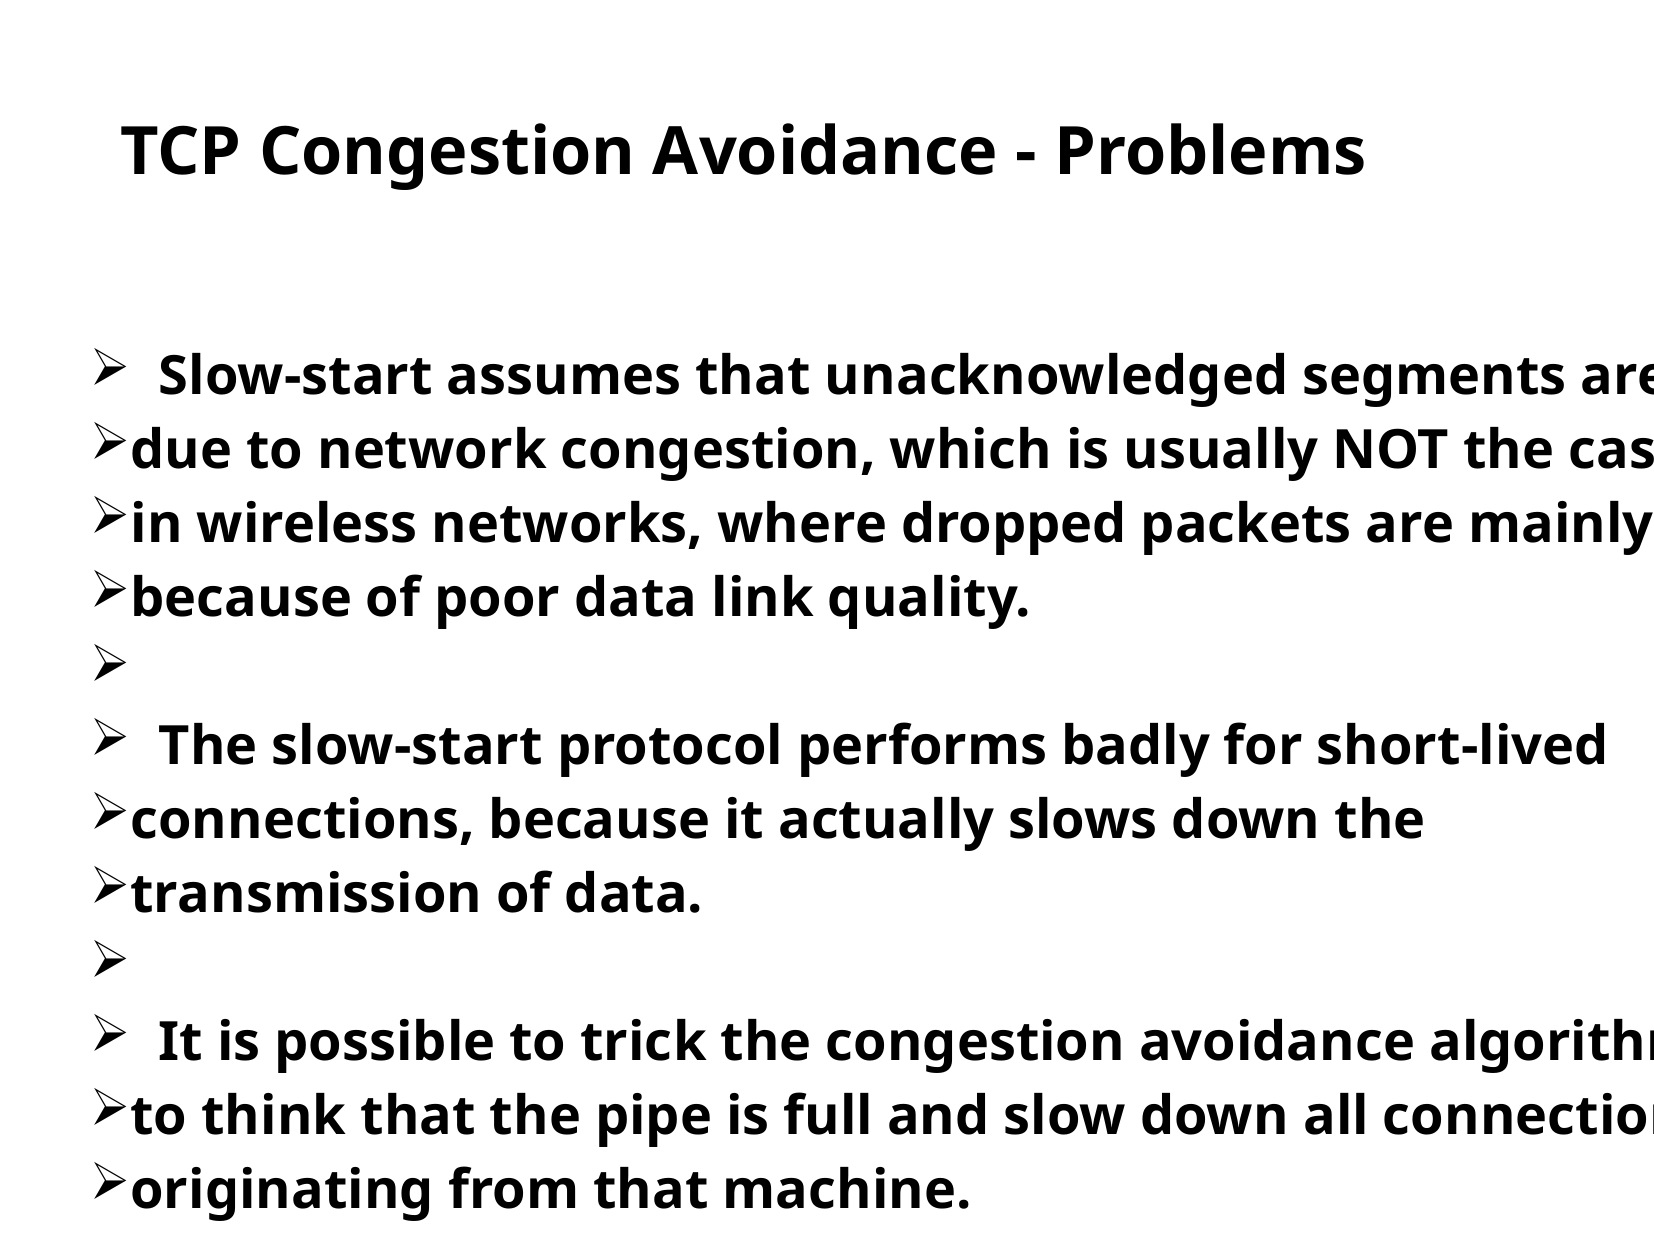

# TCP Congestion Avoidance - Problems
 Slow-start assumes that unacknowledged segments are
due to network congestion, which is usually NOT the case
in wireless networks, where dropped packets are mainly
because of poor data link quality.
 The slow-start protocol performs badly for short-lived
connections, because it actually slows down the
transmission of data.
 It is possible to trick the congestion avoidance algorithm
to think that the pipe is full and slow down all connections
originating from that machine.